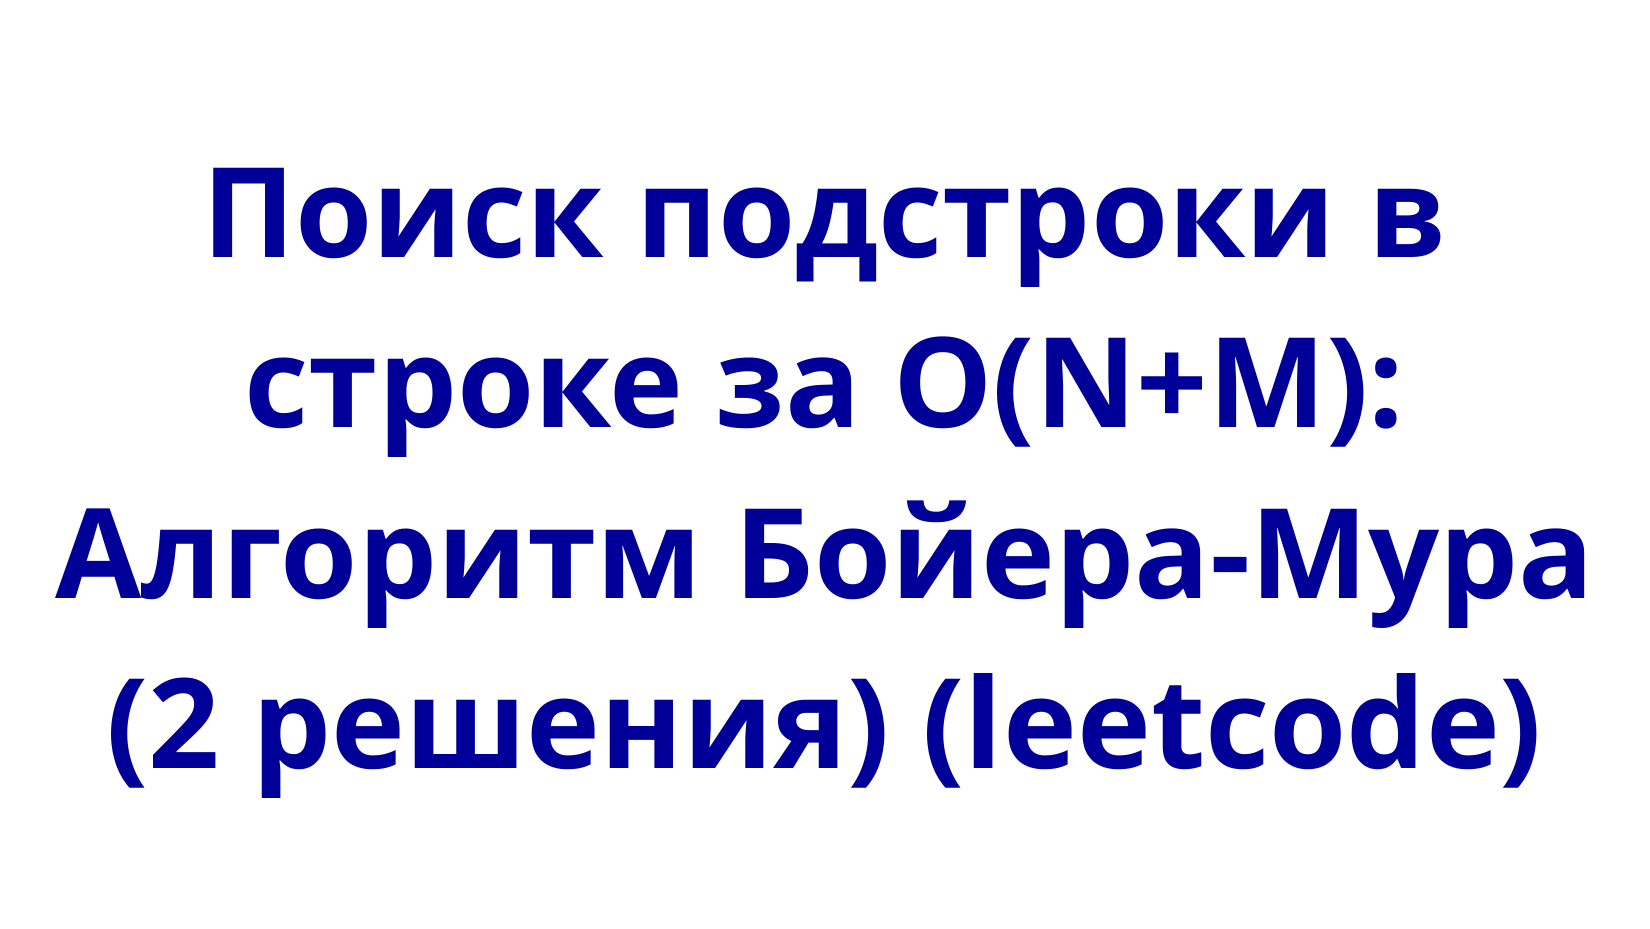

# Поиск подстроки в строке за O(N+M): Алгоритм Бойера-Мура
(2 решения) (leetcode)